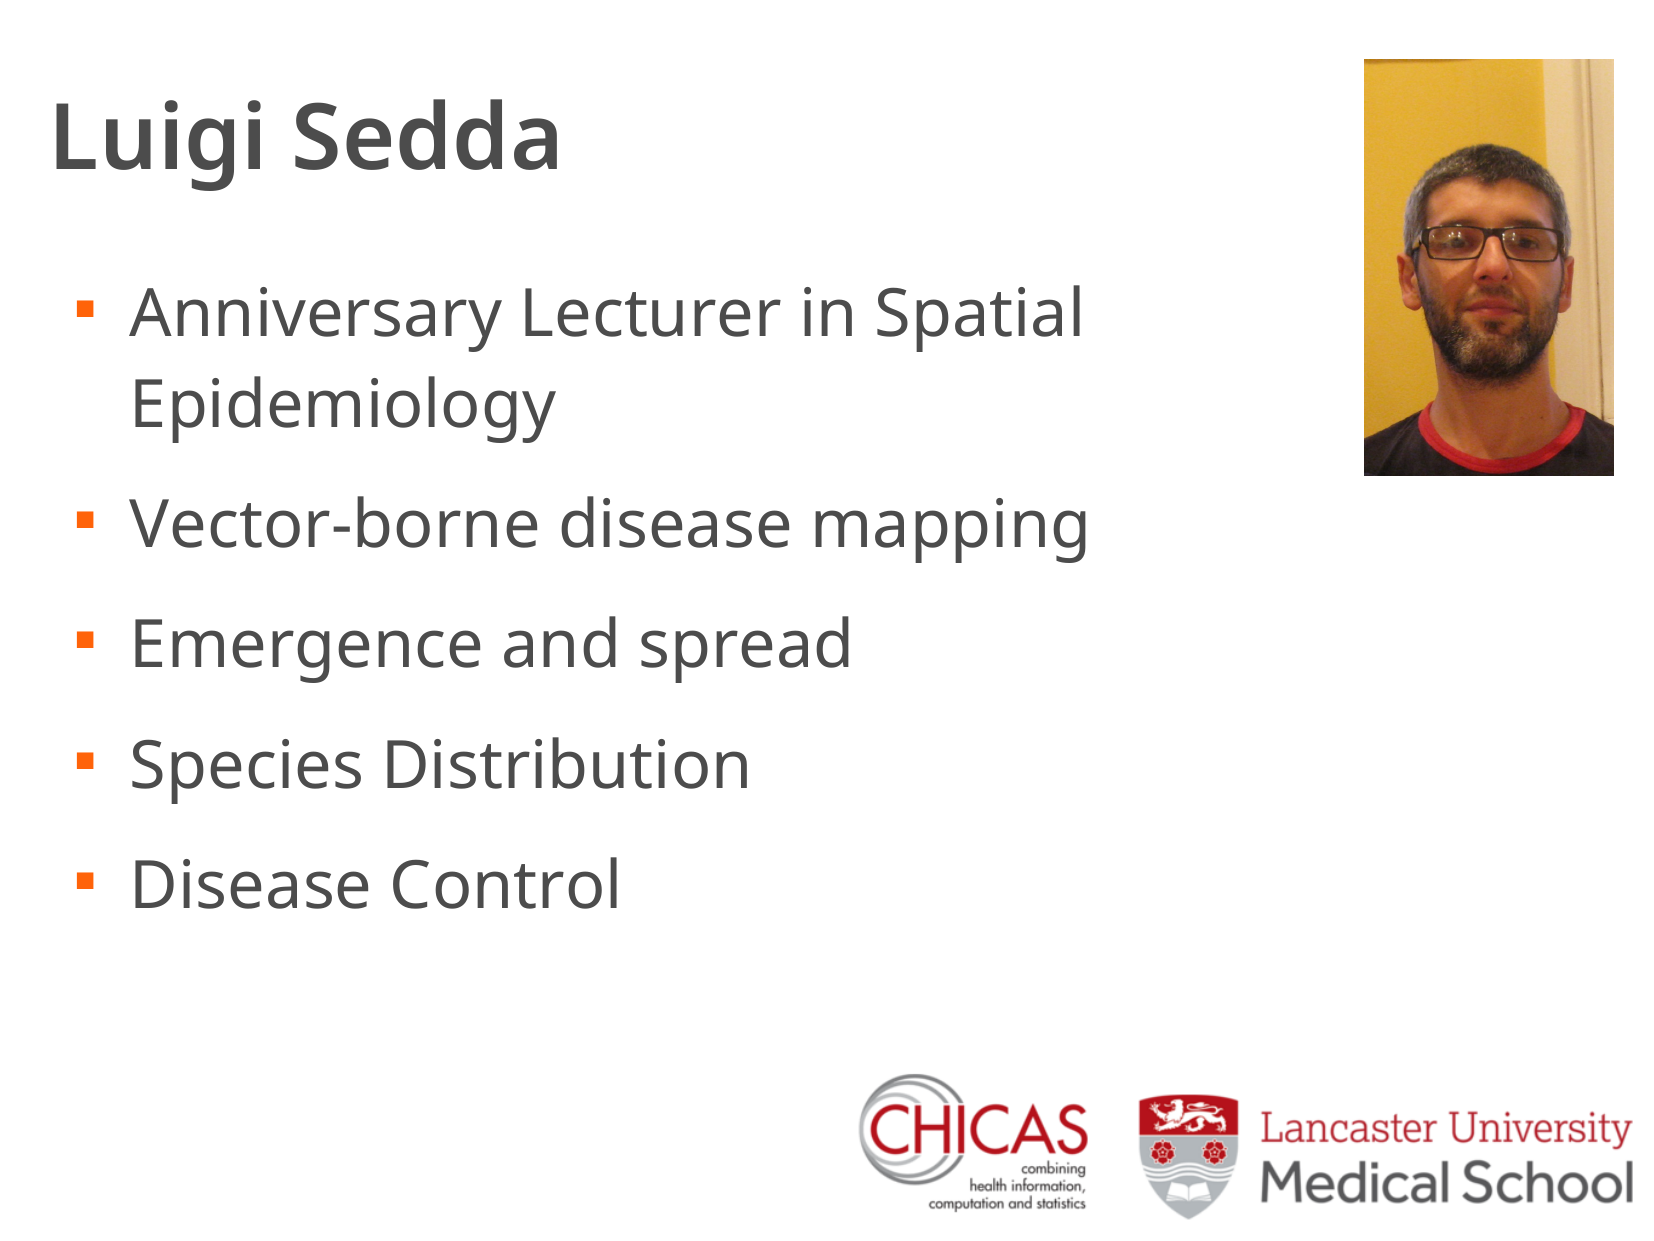

# Luigi Sedda
Anniversary Lecturer in Spatial Epidemiology
Vector-borne disease mapping
Emergence and spread
Species Distribution
Disease Control